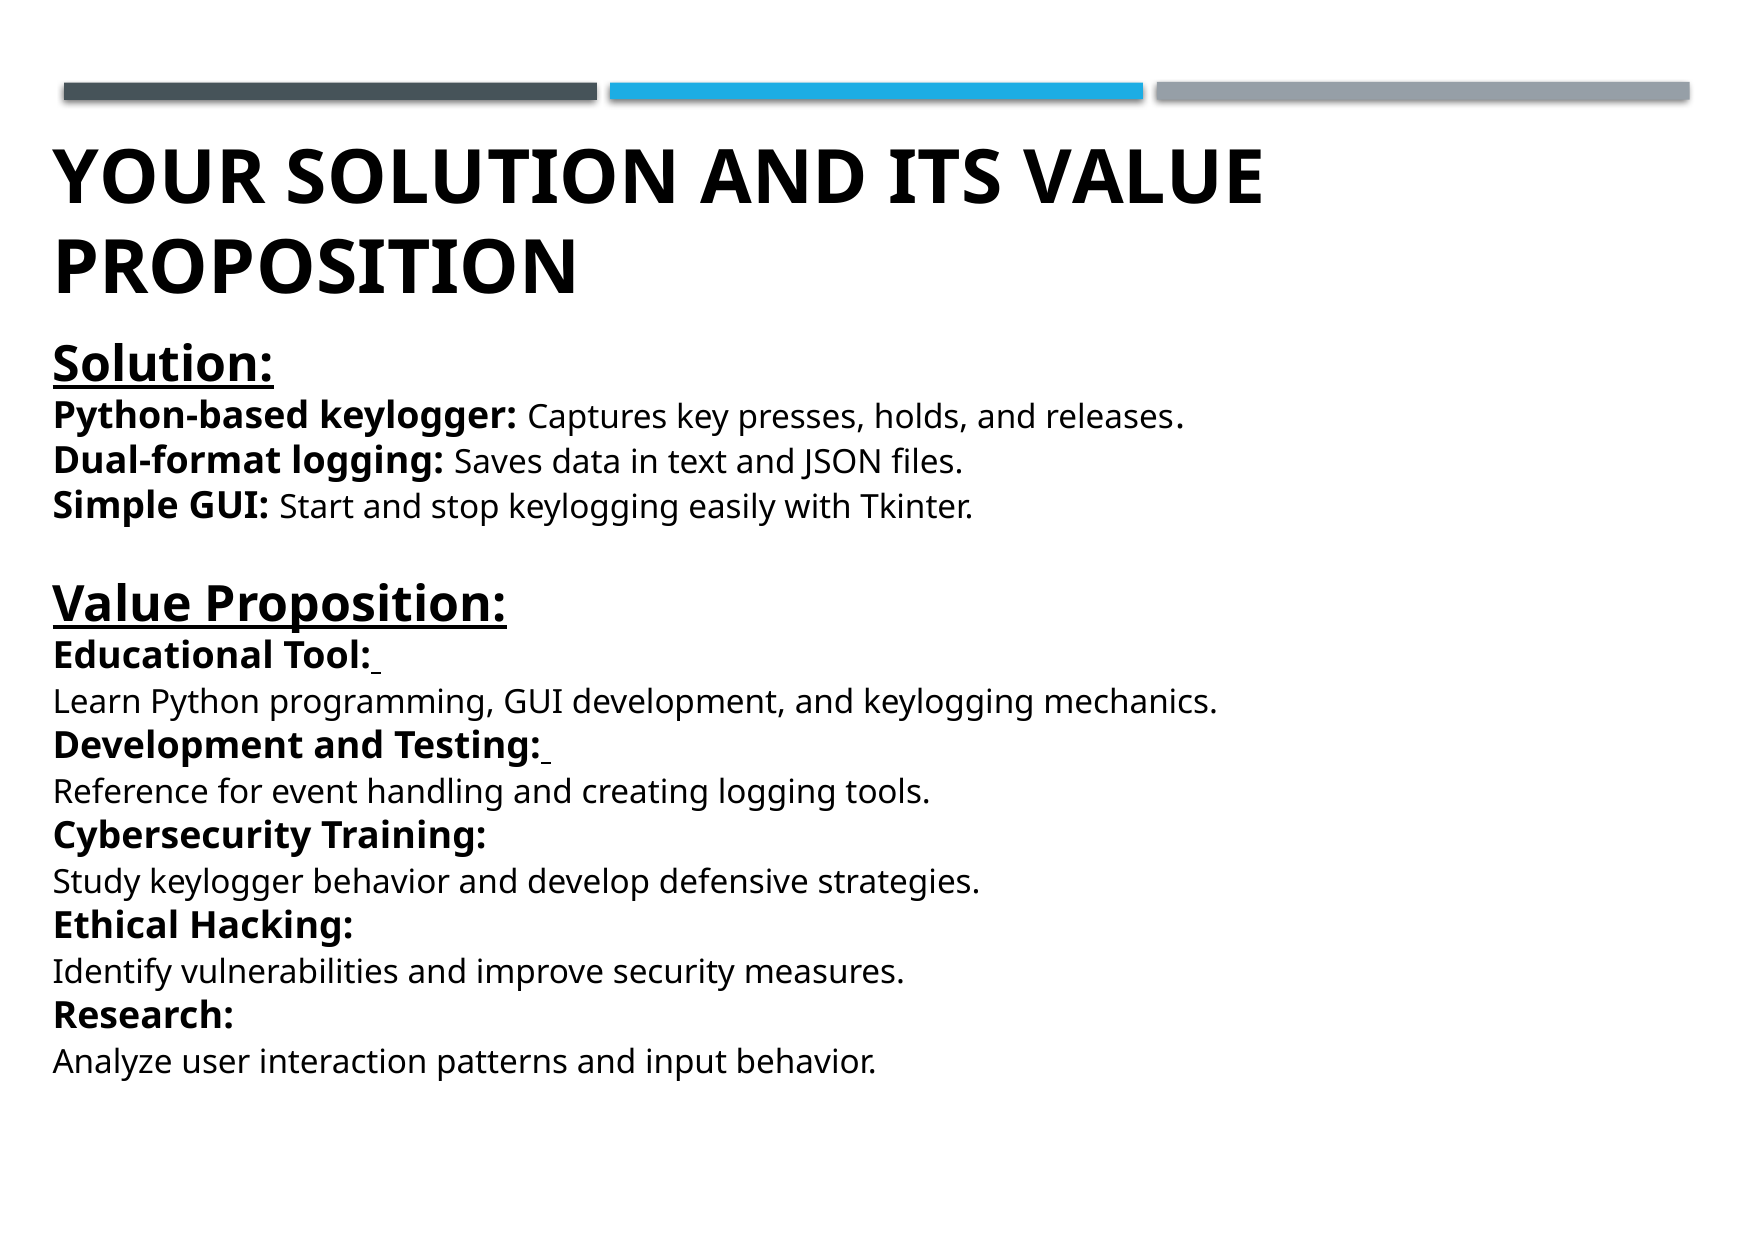

# YOUR SOLUTION AND ITS VALUE PROPOSITION Solution: Python-based keylogger: Captures key presses, holds, and releases. Dual-format logging: Saves data in text and JSON files. Simple GUI: Start and stop keylogging easily with Tkinter. Value Proposition: Educational Tool: Learn Python programming, GUI development, and keylogging mechanics. Development and Testing: Reference for event handling and creating logging tools. Cybersecurity Training: Study keylogger behavior and develop defensive strategies. Ethical Hacking: Identify vulnerabilities and improve security measures. Research: Analyze user interaction patterns and input behavior.